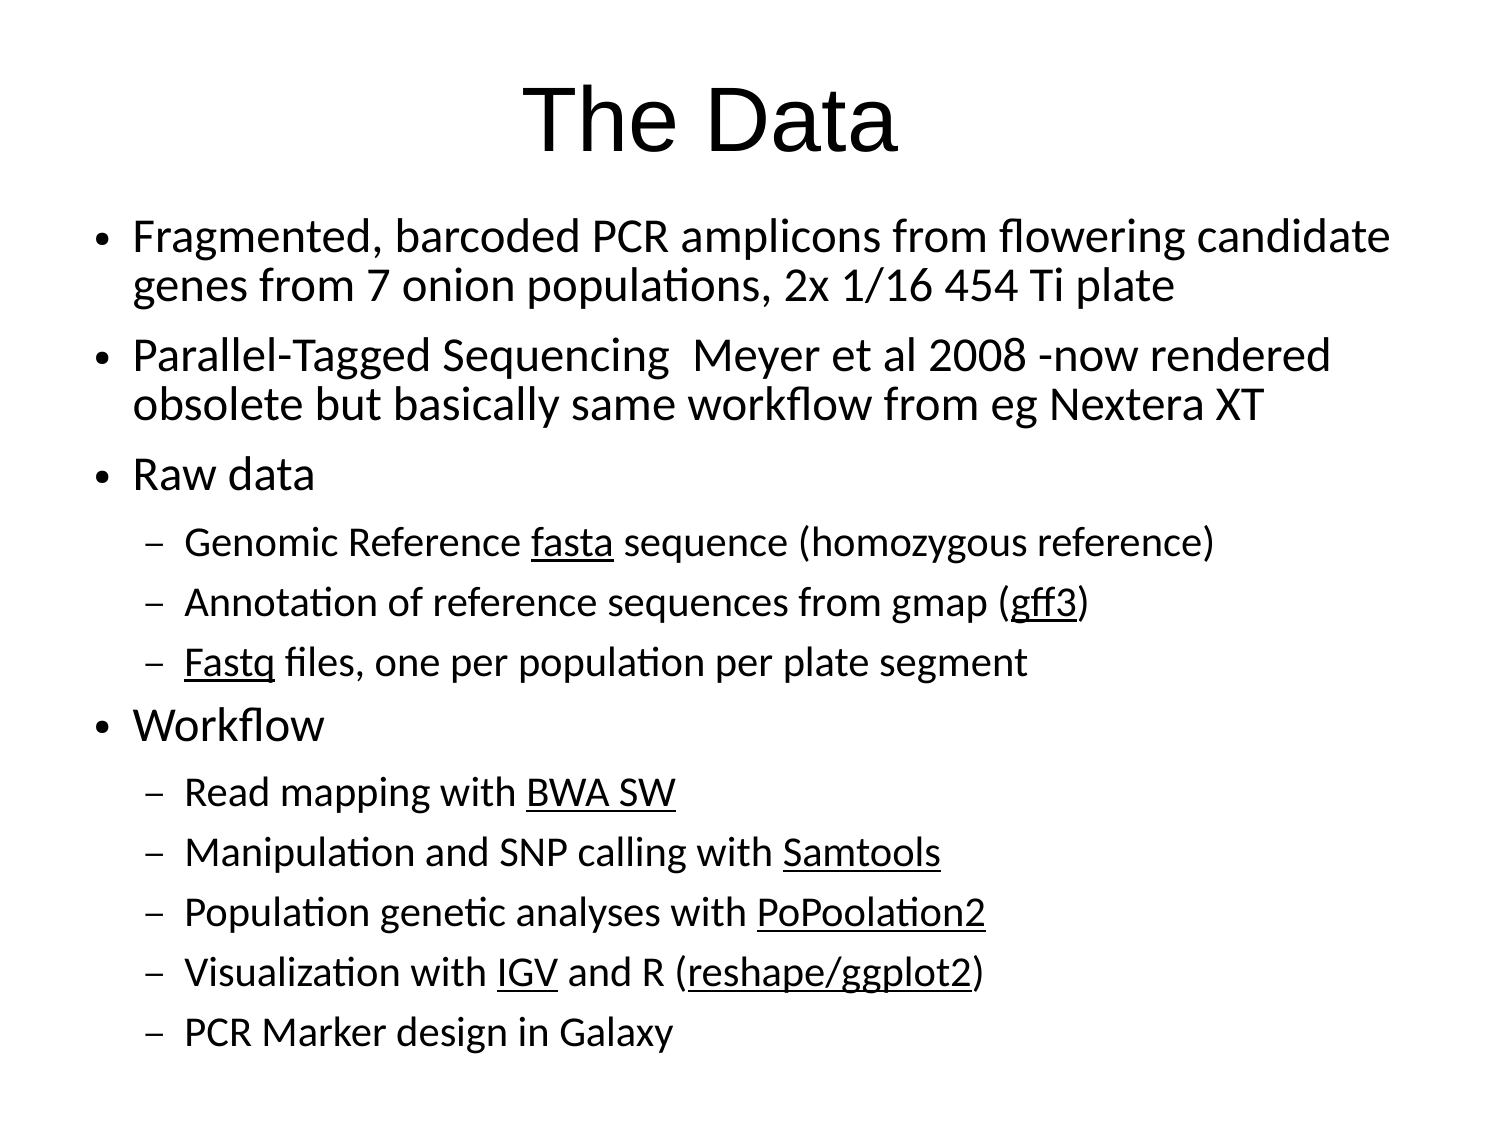

# The Data
Fragmented, barcoded PCR amplicons from flowering candidate genes from 7 onion populations, 2x 1/16 454 Ti plate
Parallel-Tagged Sequencing Meyer et al 2008 -now rendered obsolete but basically same workflow from eg Nextera XT
Raw data
Genomic Reference fasta sequence (homozygous reference)
Annotation of reference sequences from gmap (gff3)
Fastq files, one per population per plate segment
Workflow
Read mapping with BWA SW
Manipulation and SNP calling with Samtools
Population genetic analyses with PoPoolation2
Visualization with IGV and R (reshape/ggplot2)
PCR Marker design in Galaxy